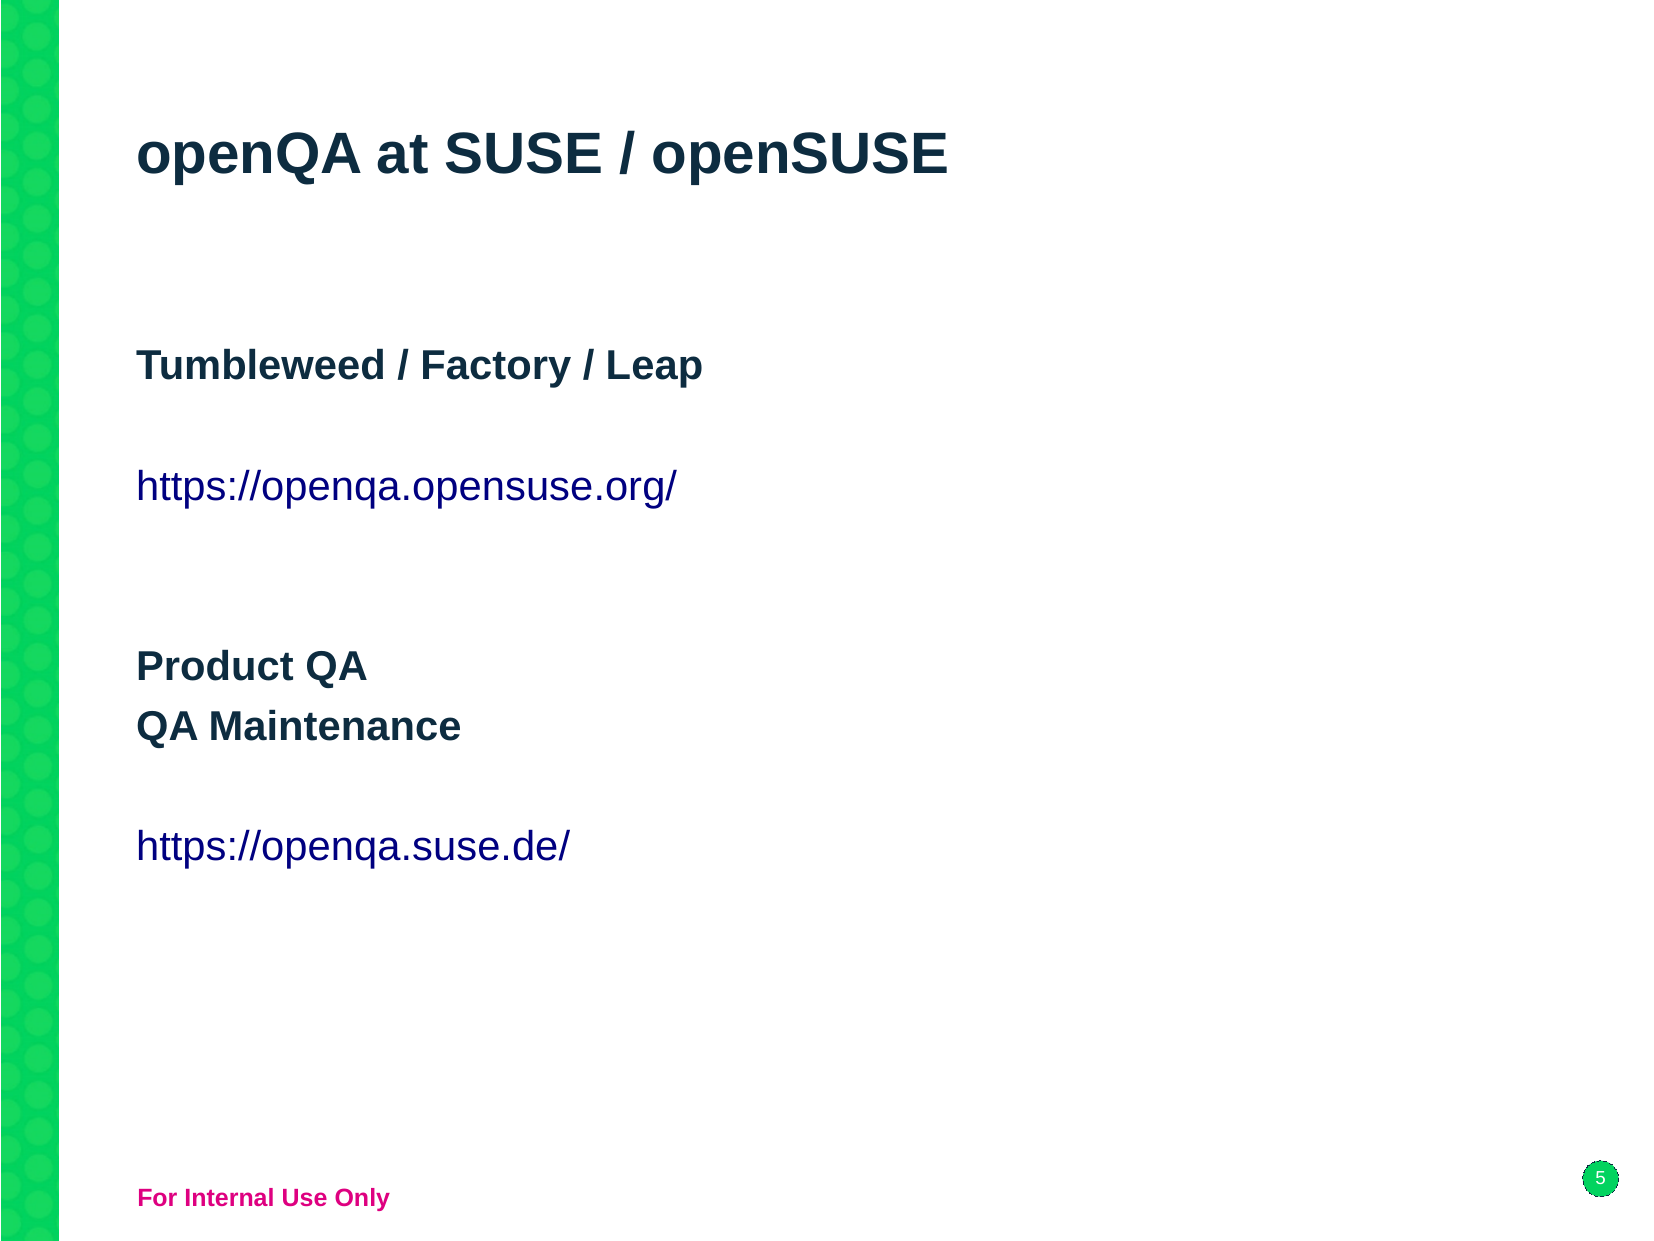

# openQA at SUSE / openSUSE
Tumbleweed / Factory / Leap
https://openqa.opensuse.org/
Product QA
QA Maintenance
https://openqa.suse.de/
5
For Internal Use Only